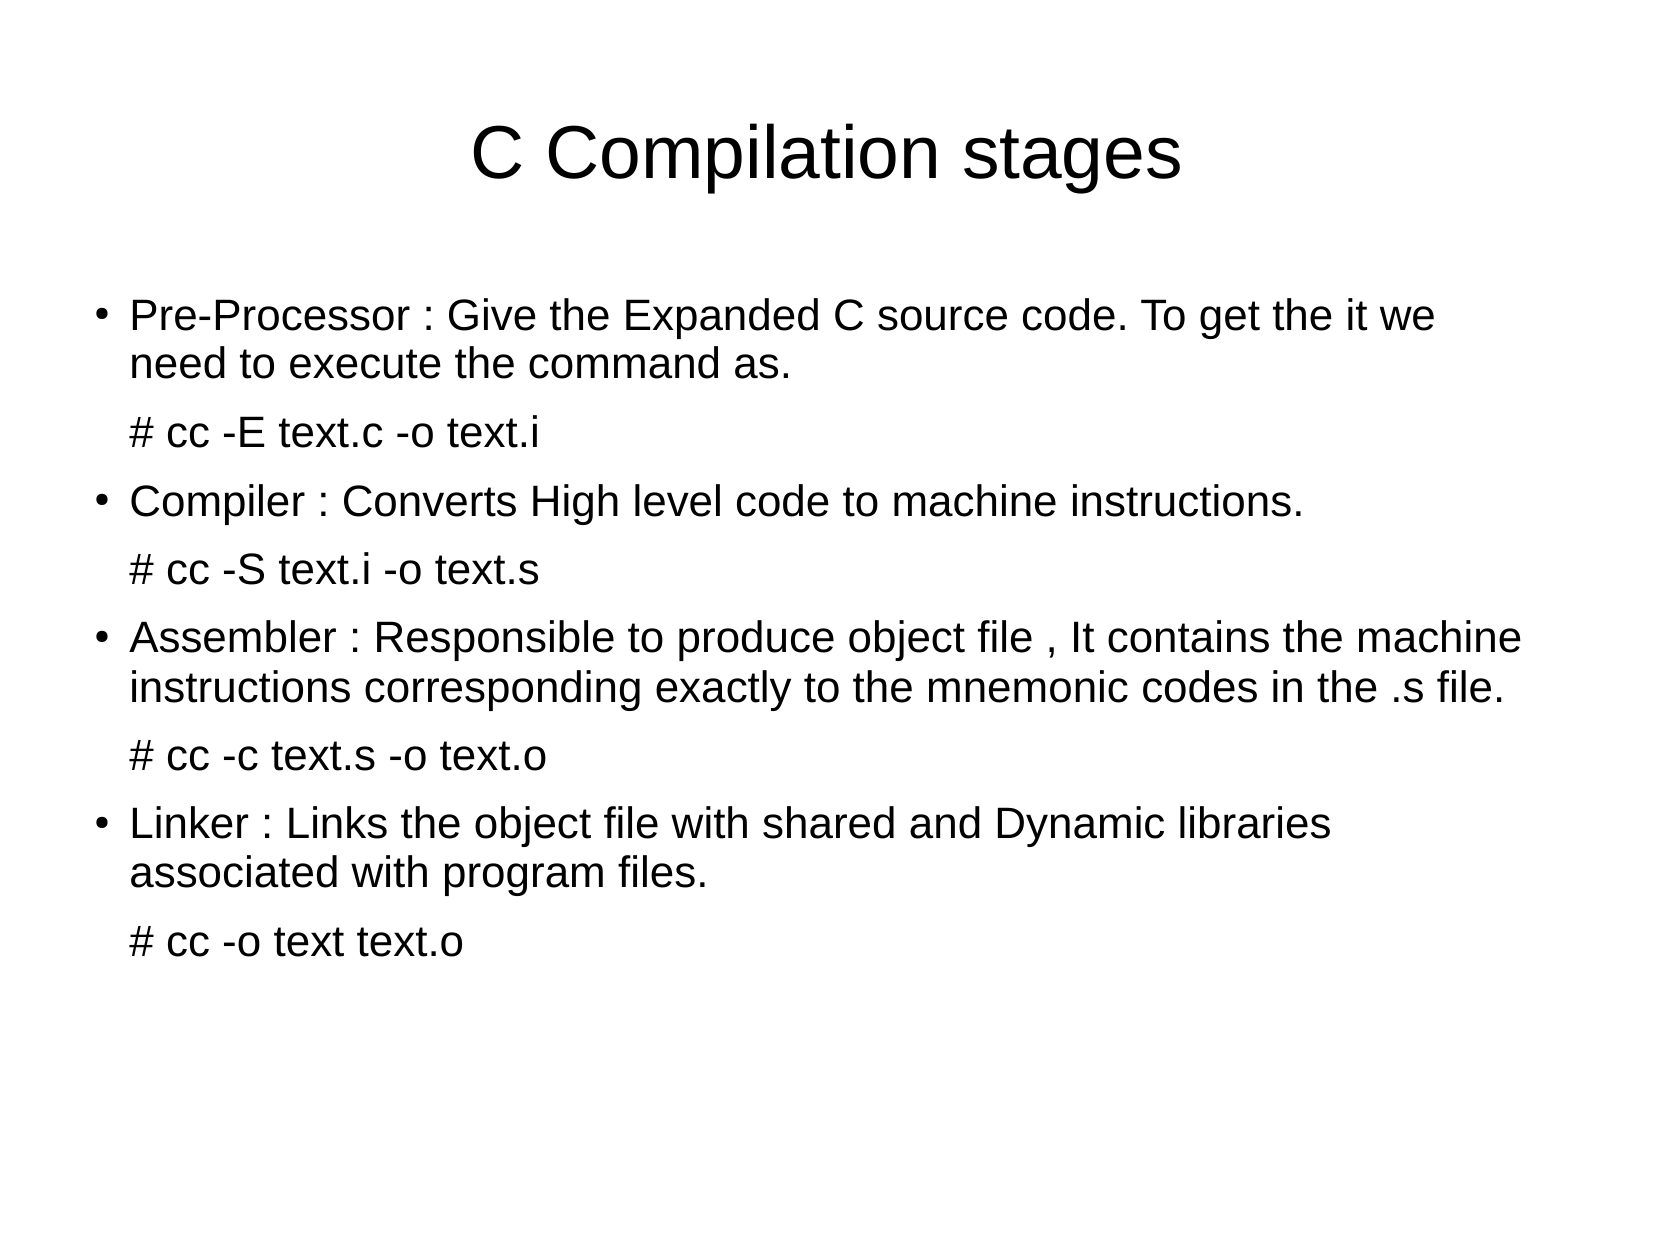

# C Compilation stages
Pre-Processor : Give the Expanded C source code. To get the it we need to execute the command as.
# cc -E text.c -o text.i
Compiler : Converts High level code to machine instructions.
# cc -S text.i -o text.s
Assembler : Responsible to produce object file , It contains the machine instructions corresponding exactly to the mnemonic codes in the .s file.
# cc -c text.s -o text.o
Linker : Links the object file with shared and Dynamic libraries associated with program files.
# cc -o text text.o